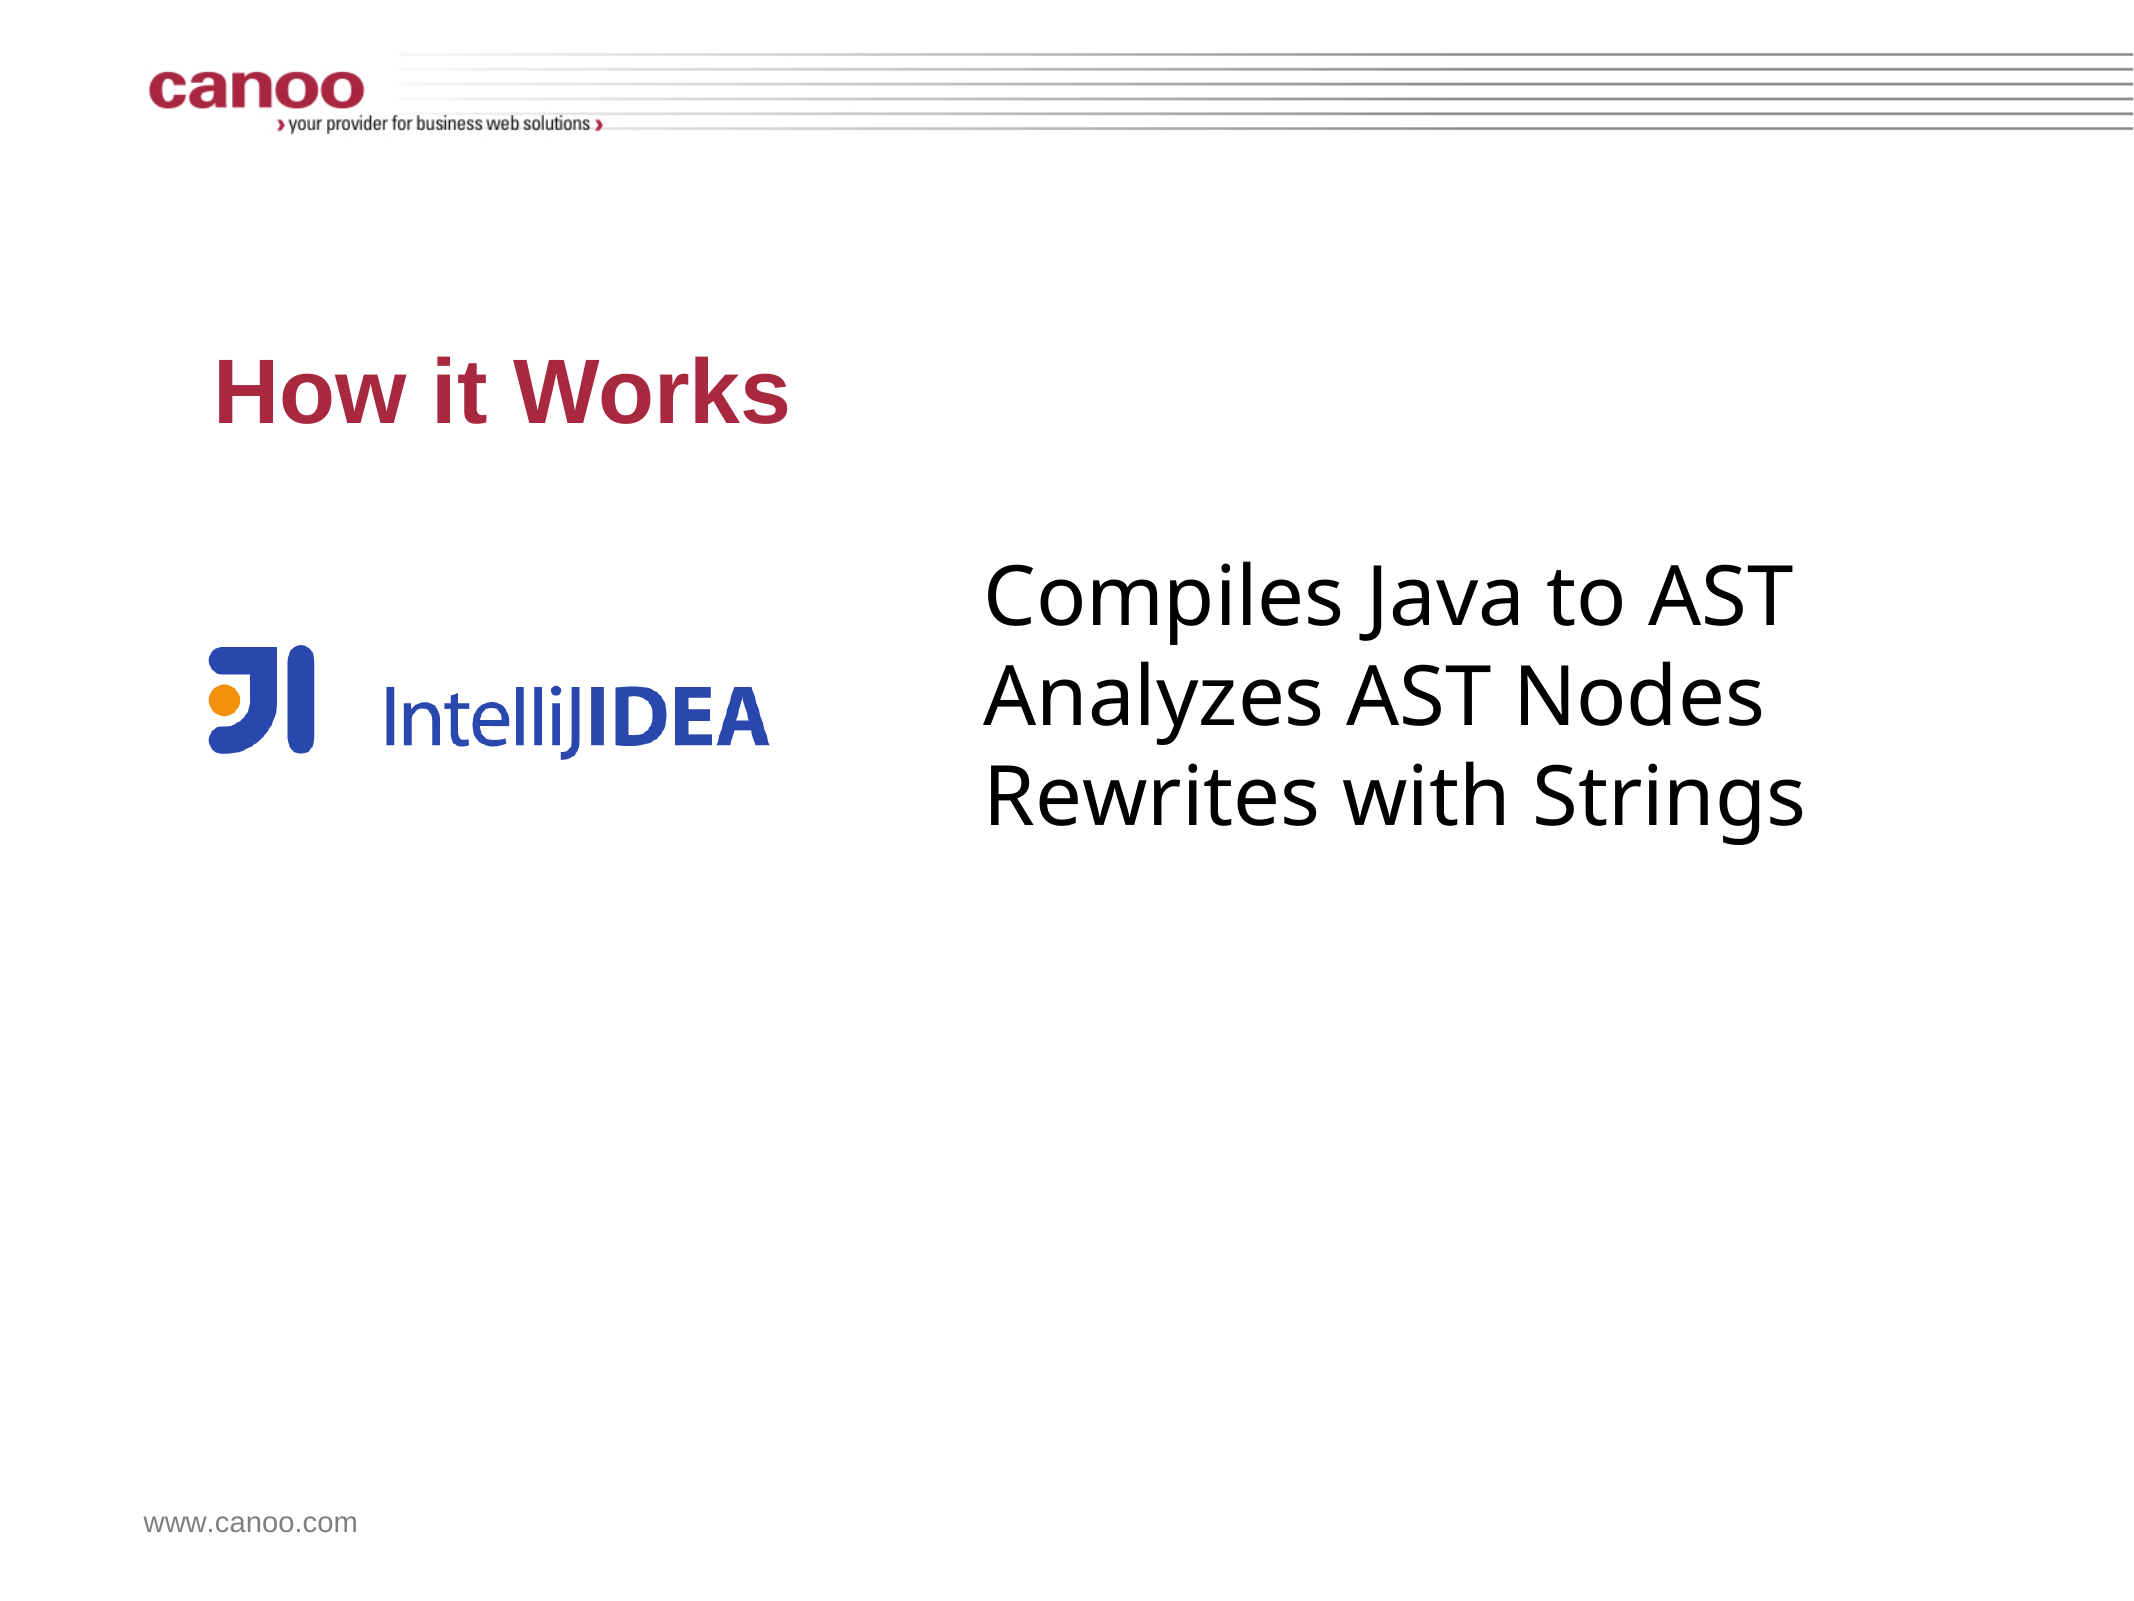

# How it Works
Compiles Java to AST
Analyzes AST Nodes
Rewrites with Strings